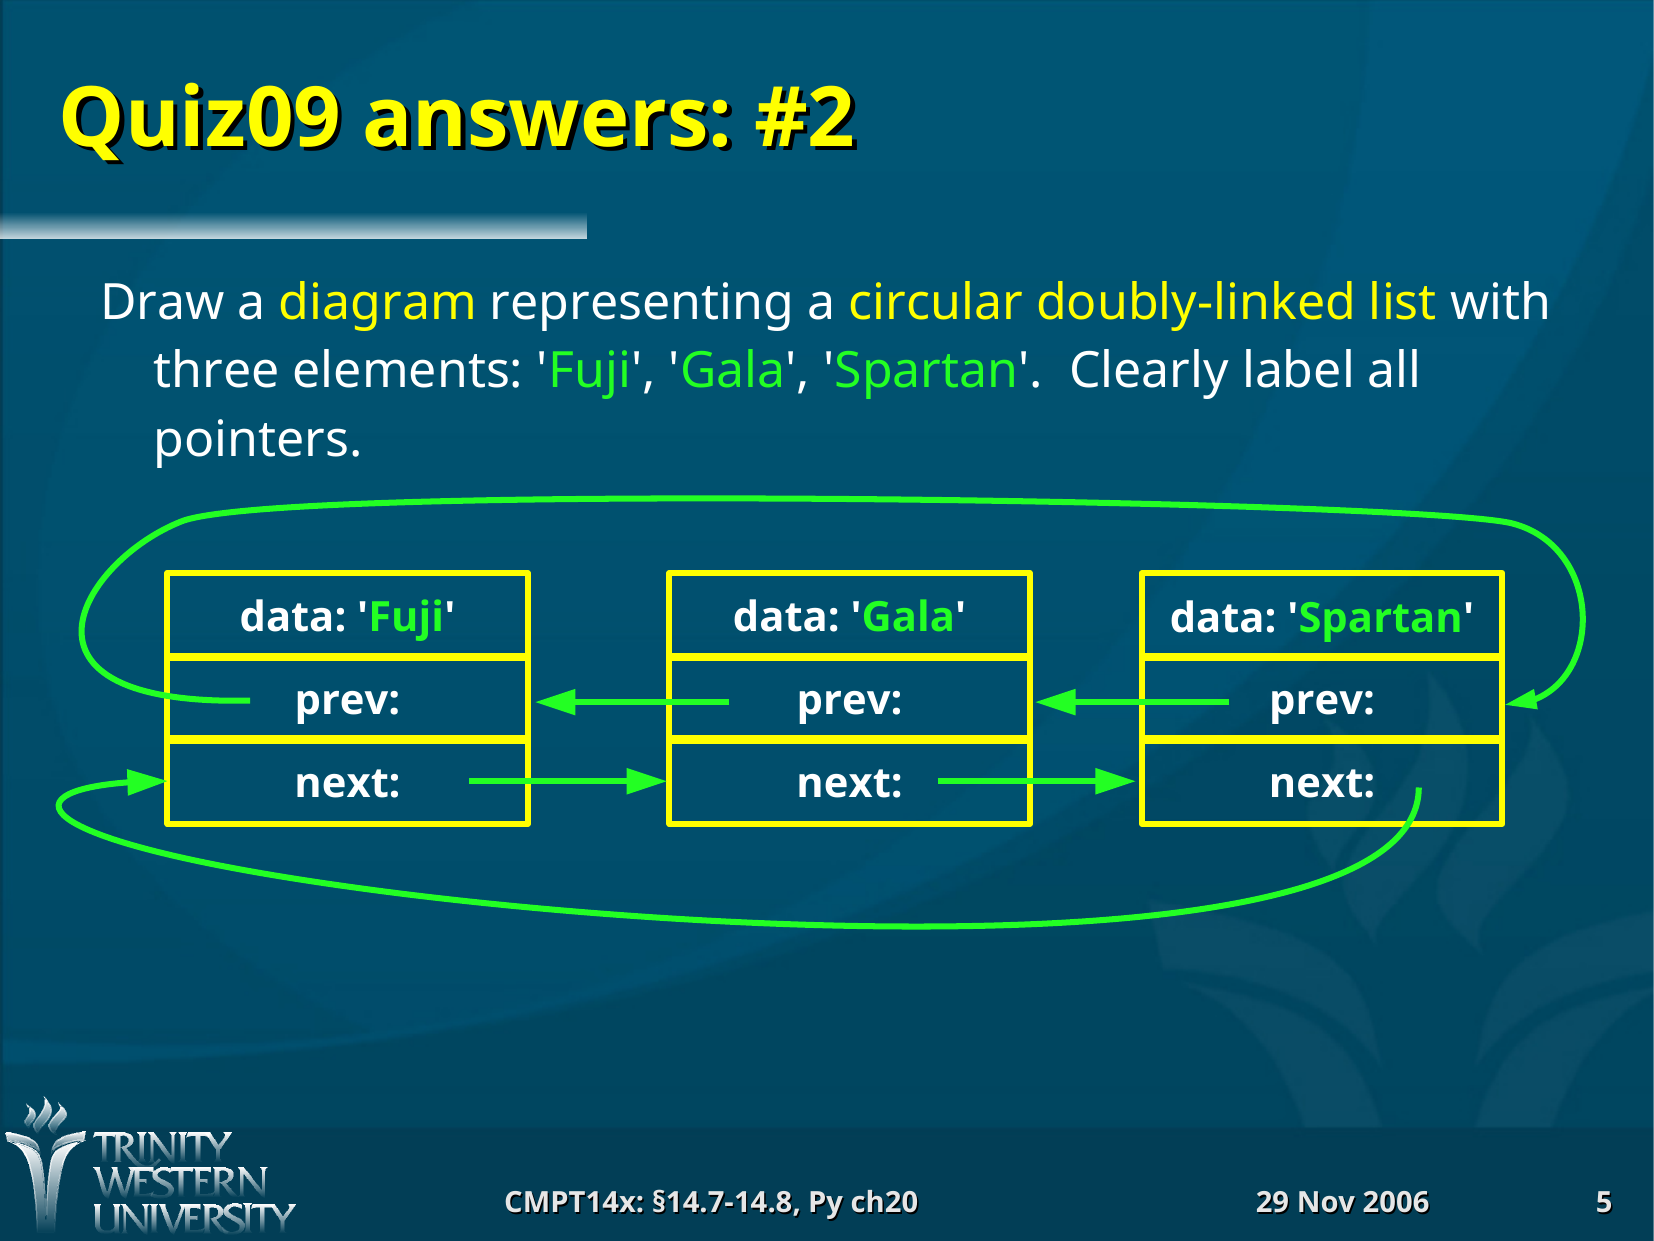

# Quiz09 answers: #2
Draw a diagram representing a circular doubly-linked list with three elements: 'Fuji', 'Gala', 'Spartan'. Clearly label all pointers.
data: 'Fuji'
data: 'Gala'
data: 'Spartan'
prev:
prev:
prev:
next:
next:
next:
CMPT14x: §14.7-14.8, Py ch20
29 Nov 2006
5